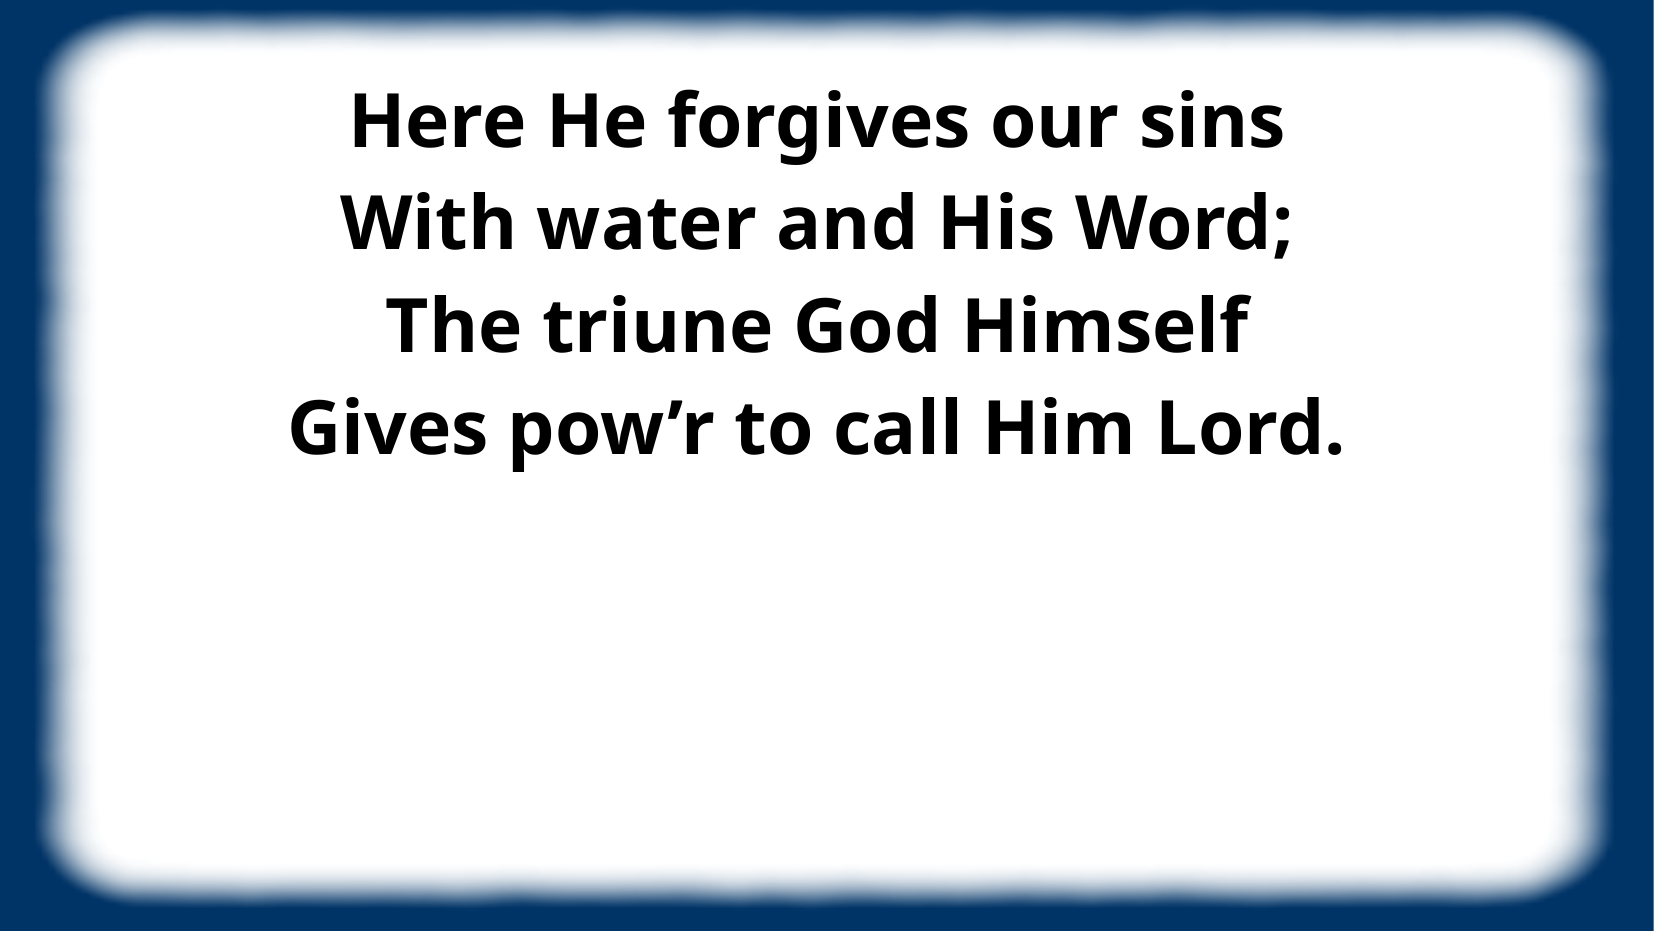

Here He forgives our sins
With water and His Word;
The triune God Himself
Gives pow’r to call Him Lord.